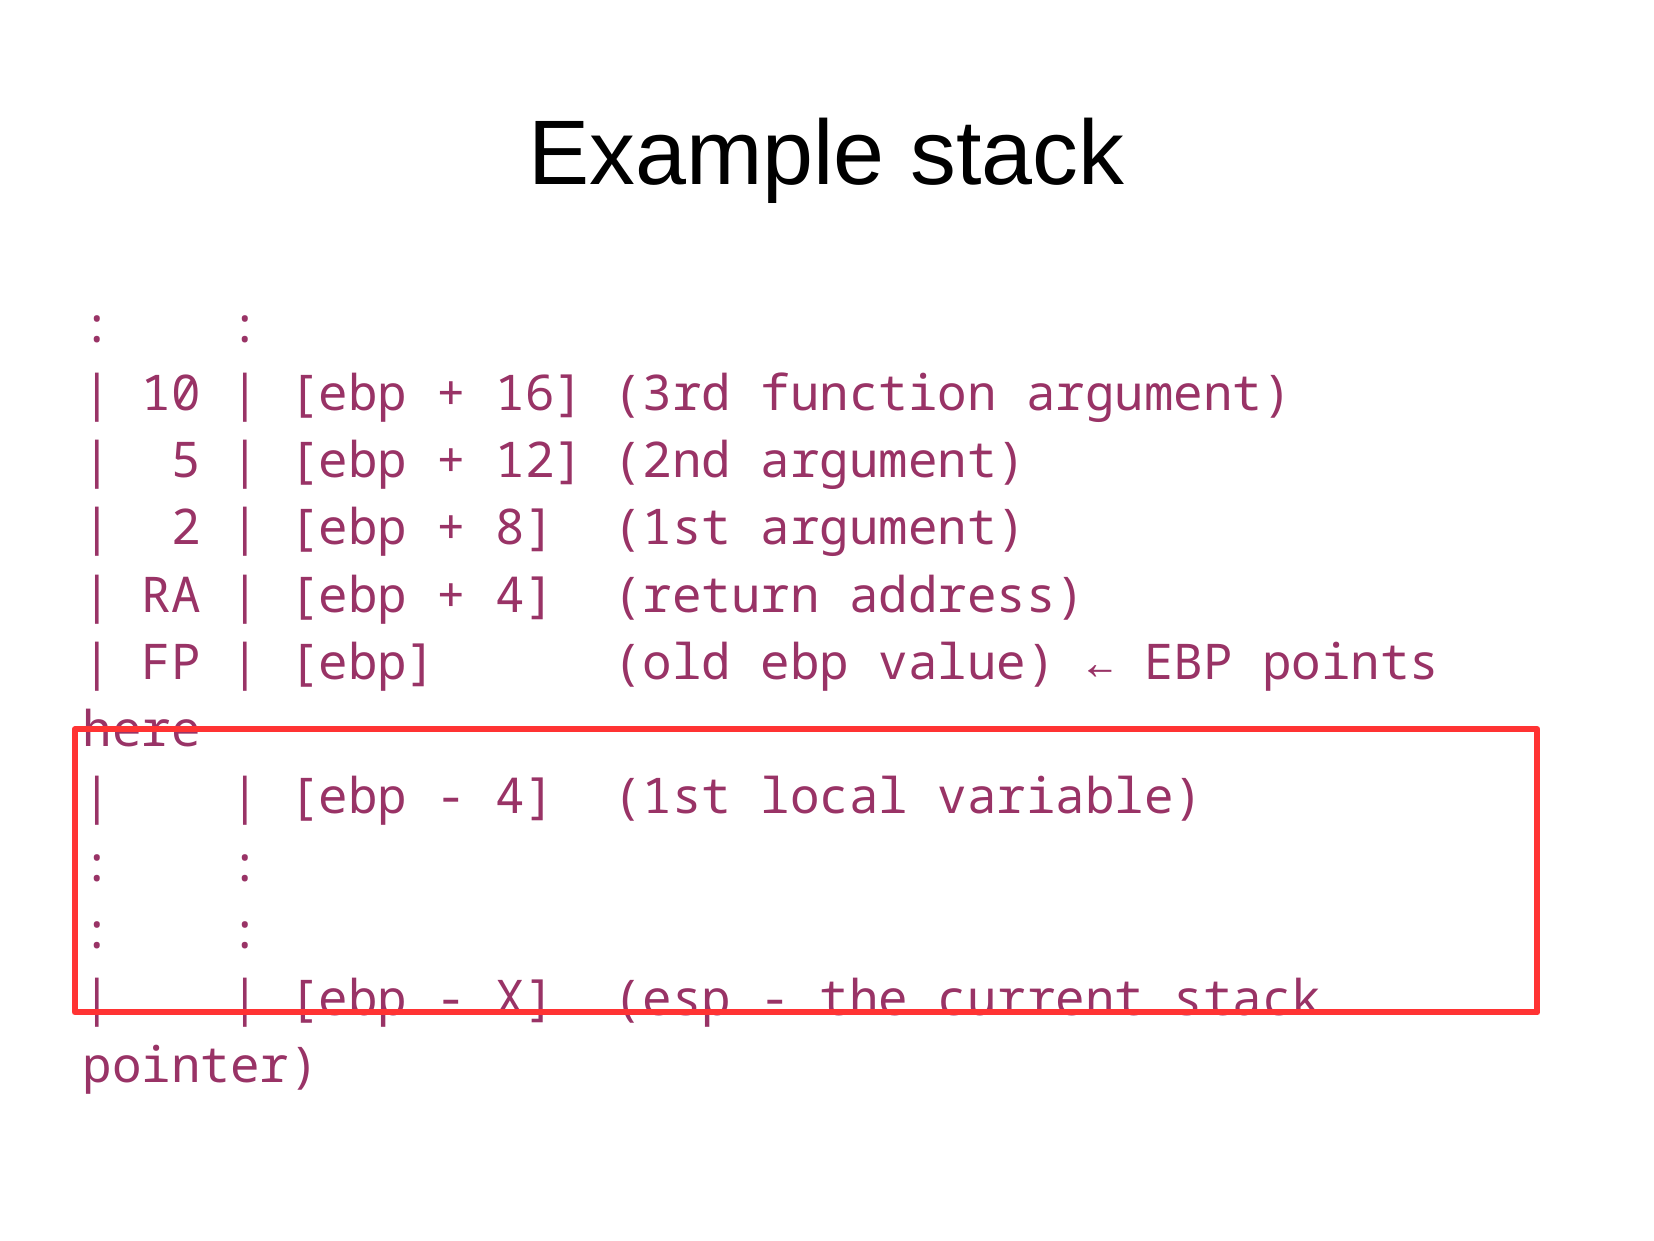

# Example stack
: :
| 10 | [ebp + 16] (3rd function argument)
| 5 | [ebp + 12] (2nd argument)
| 2 | [ebp + 8] (1st argument)
| RA | [ebp + 4] (return address)
| FP | [ebp] (old ebp value) ← EBP points here
| | [ebp - 4] (1st local variable)
: :
: :
| | [ebp - X] (esp - the current stack pointer)